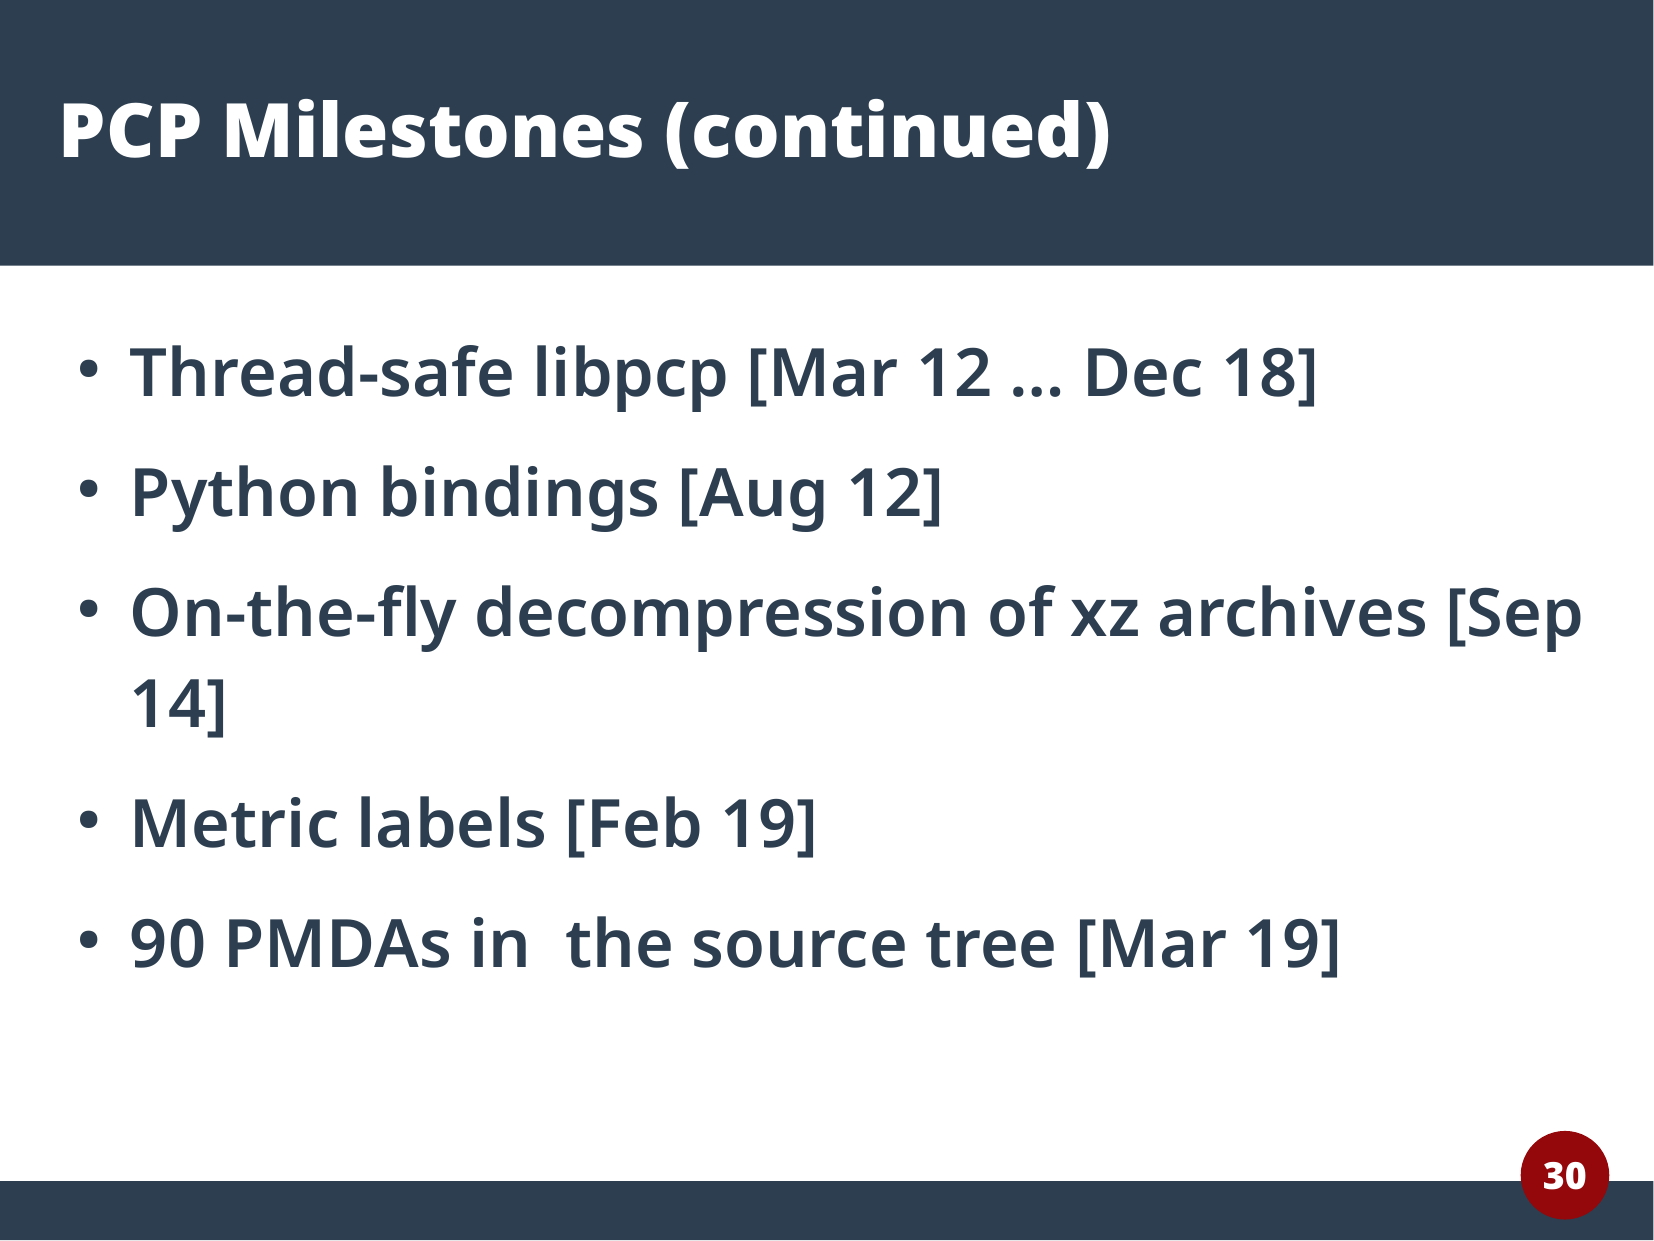

# PCP Milestones (continued)
Thread-safe libpcp [Mar 12 … Dec 18]
Python bindings [Aug 12]
On-the-fly decompression of xz archives [Sep 14]
Metric labels [Feb 19]
90 PMDAs in the source tree [Mar 19]
30